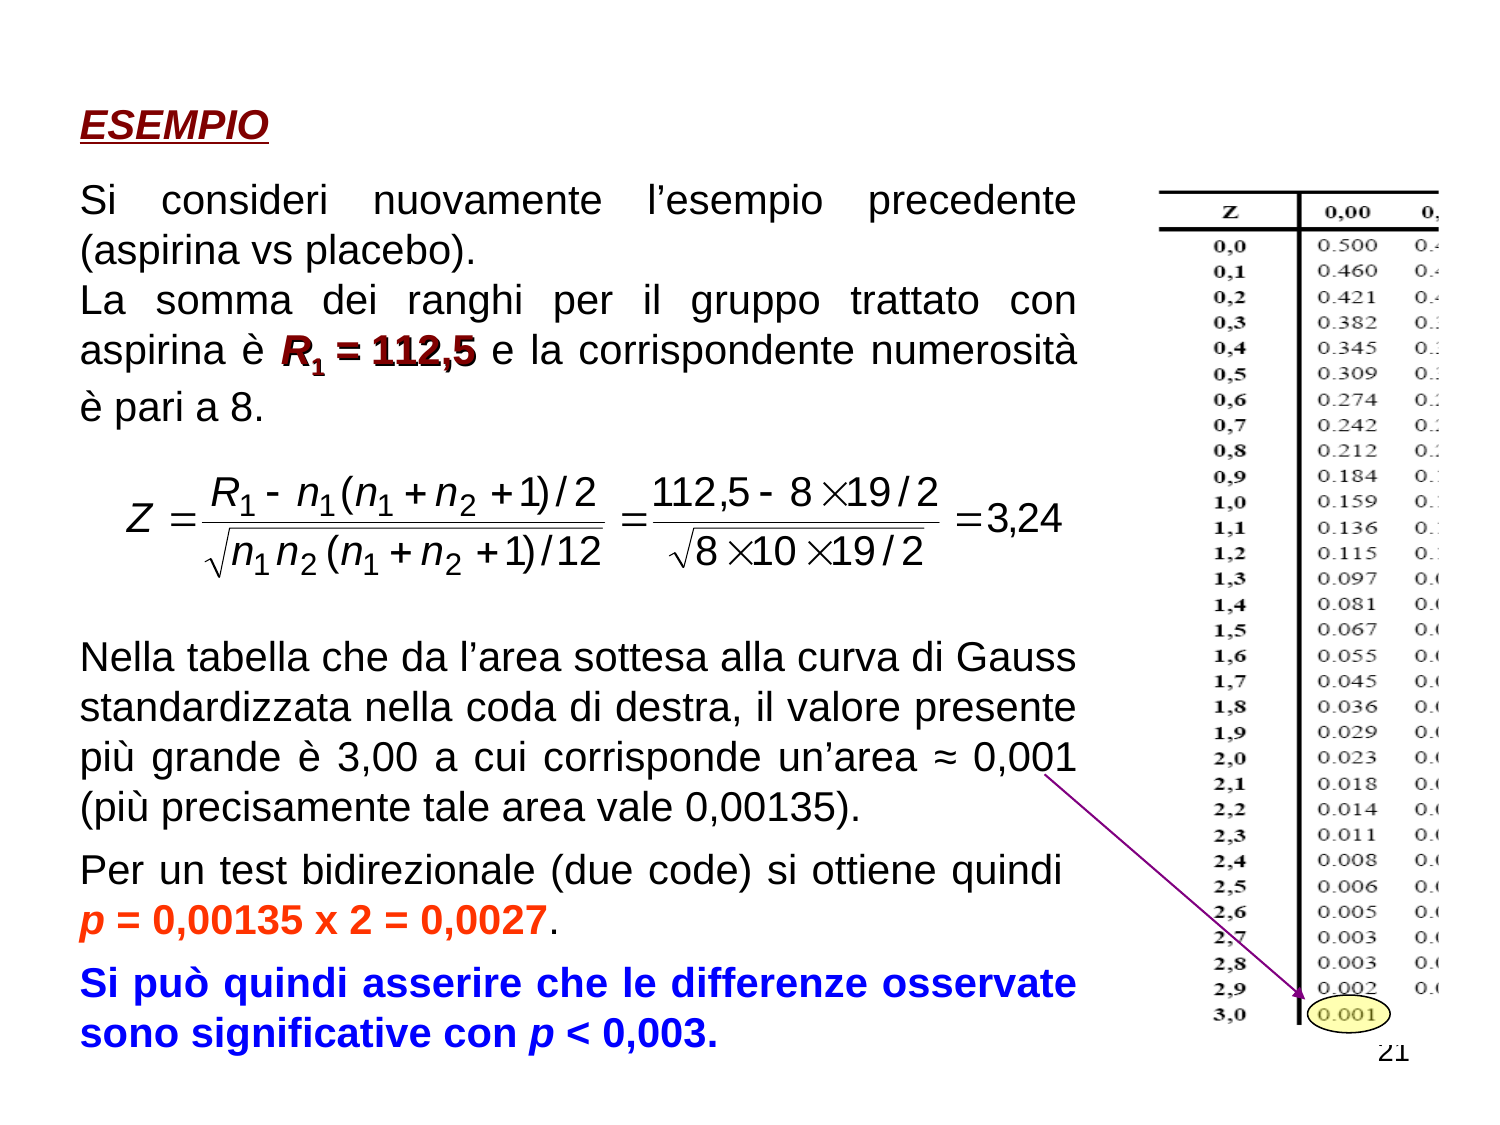

ESEMPIO
Si consideri nuovamente l’esempio precedente (aspirina vs placebo).
La somma dei ranghi per il gruppo trattato con aspirina è R1 = 112,5 e la corrispondente numerosità è pari a 8.
Nella tabella che da l’area sottesa alla curva di Gauss standardizzata nella coda di destra, il valore presente più grande è 3,00 a cui corrisponde un’area ≈ 0,001 (più precisamente tale area vale 0,00135).
Per un test bidirezionale (due code) si ottiene quindi p = 0,00135 x 2 = 0,0027.
Si può quindi asserire che le differenze osservate sono significative con p < 0,003.